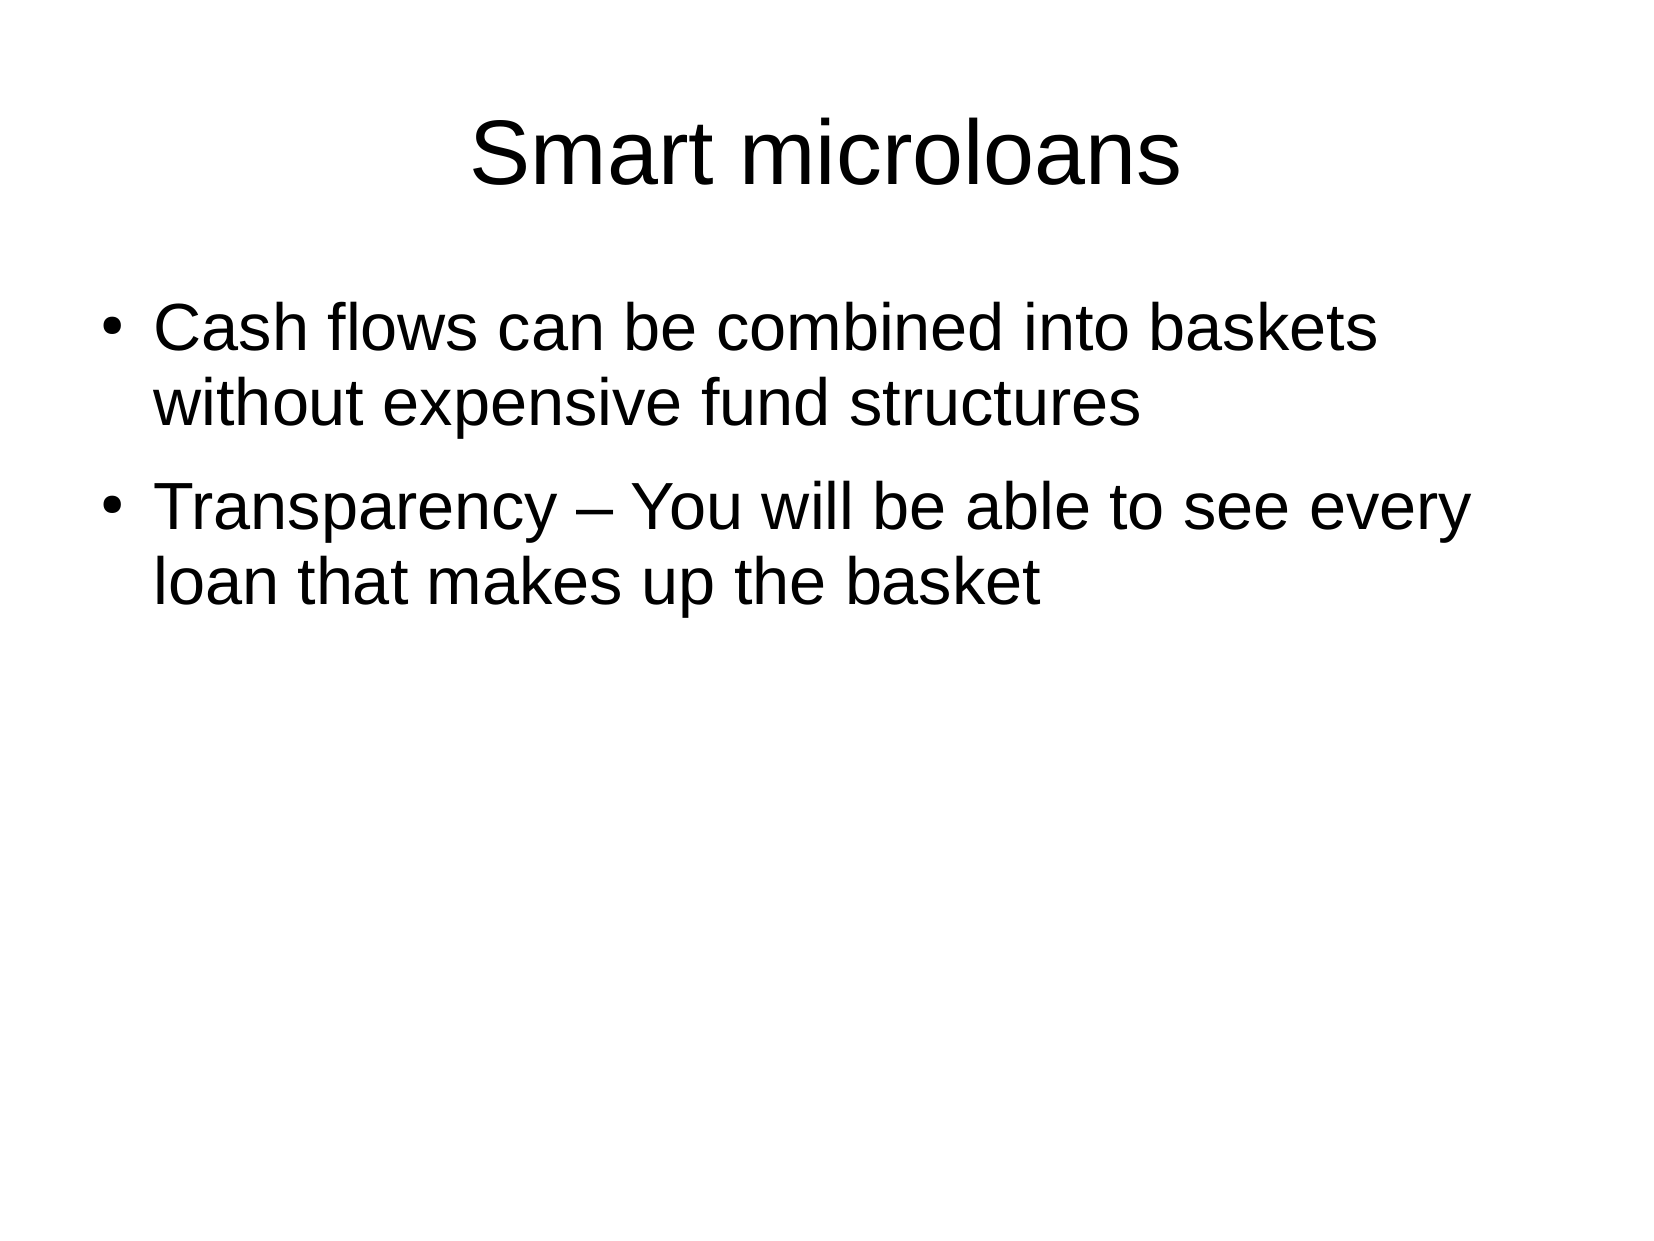

# Smart microloans
Cash flows can be combined into baskets without expensive fund structures
Transparency – You will be able to see every loan that makes up the basket